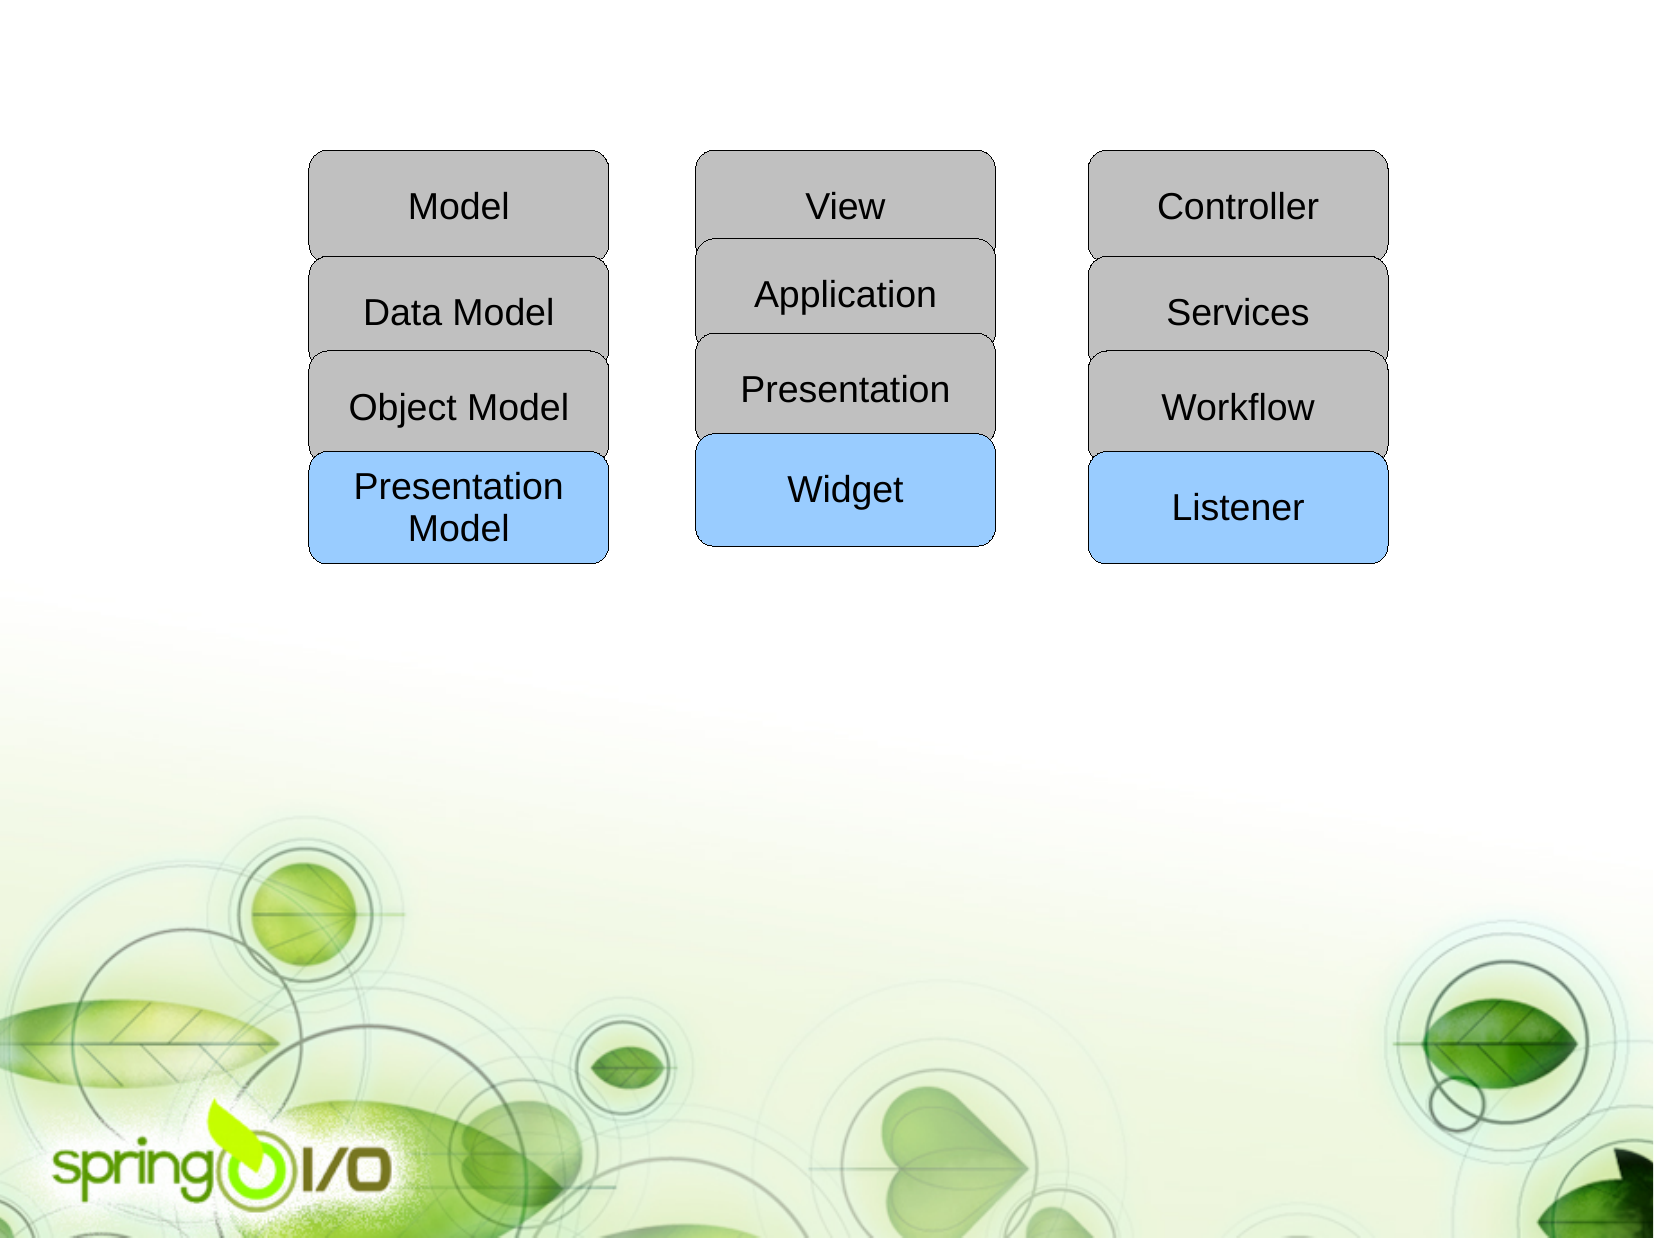

Model
View
Controller
Application
Data Model
Services
Presentation
Object Model
Workflow
Widget
Presentation
Model
Listener